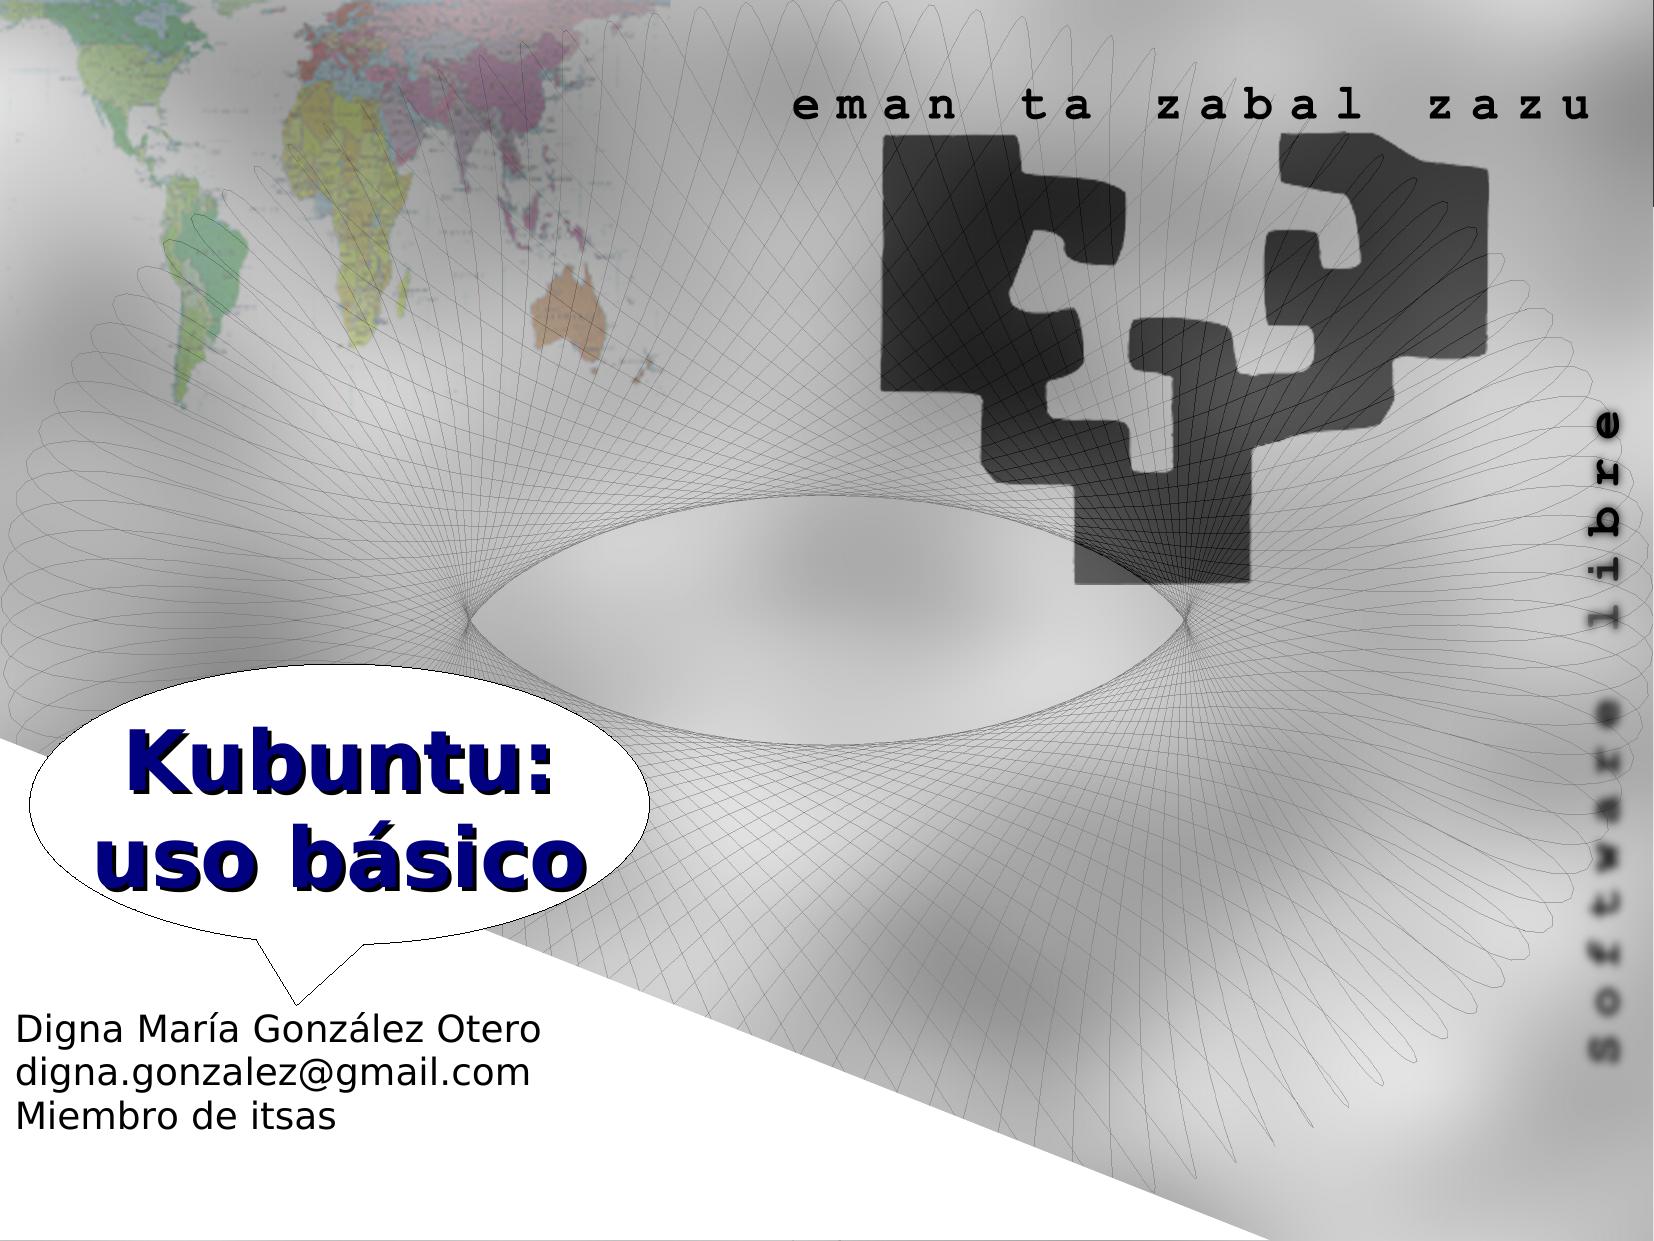

Kubuntu:
uso básico
Digna María González Otero
digna.gonzalez@gmail.com
Miembro de itsas